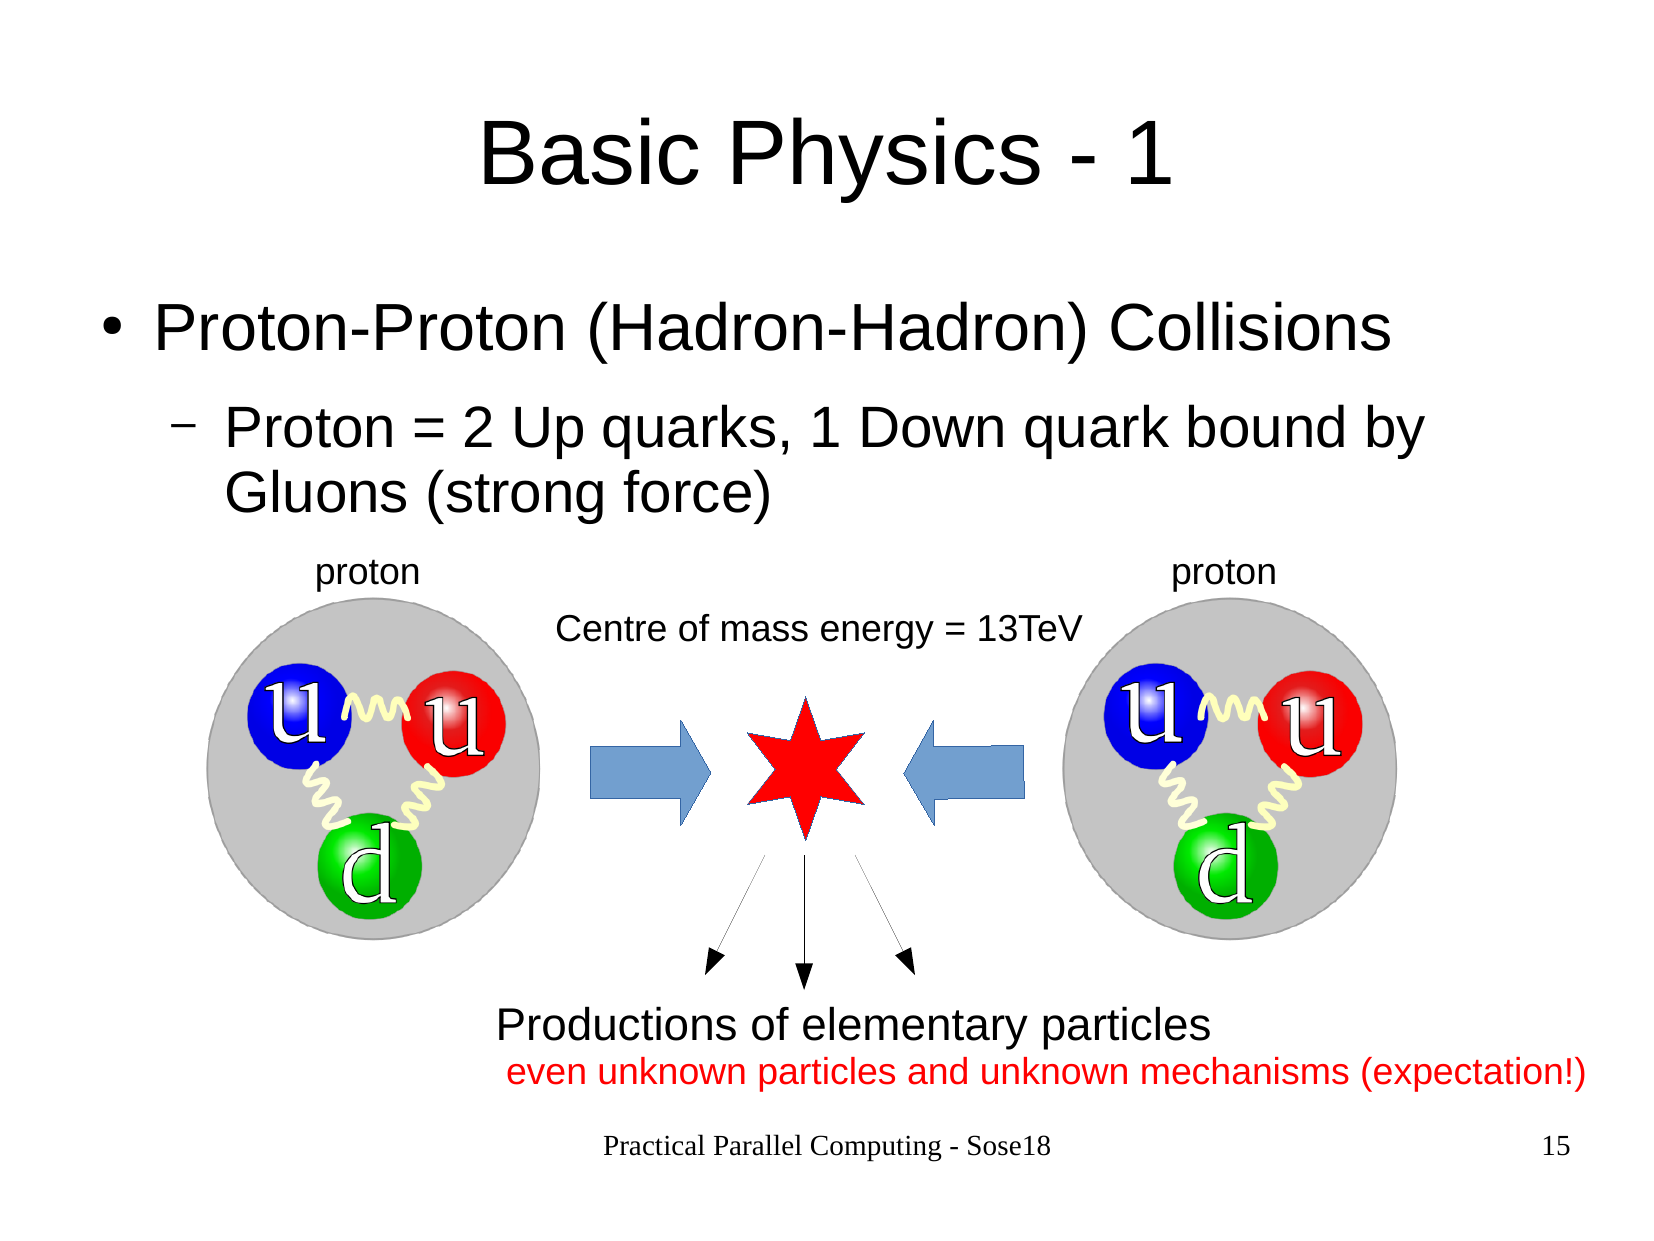

# Basic Physics - 1
Proton-Proton (Hadron-Hadron) Collisions
Proton = 2 Up quarks, 1 Down quark bound by Gluons (strong force)
proton
proton
Centre of mass energy = 13TeV
Productions of elementary particles
 even unknown particles and unknown mechanisms (expectation!)
Practical Parallel Computing - Sose18
15